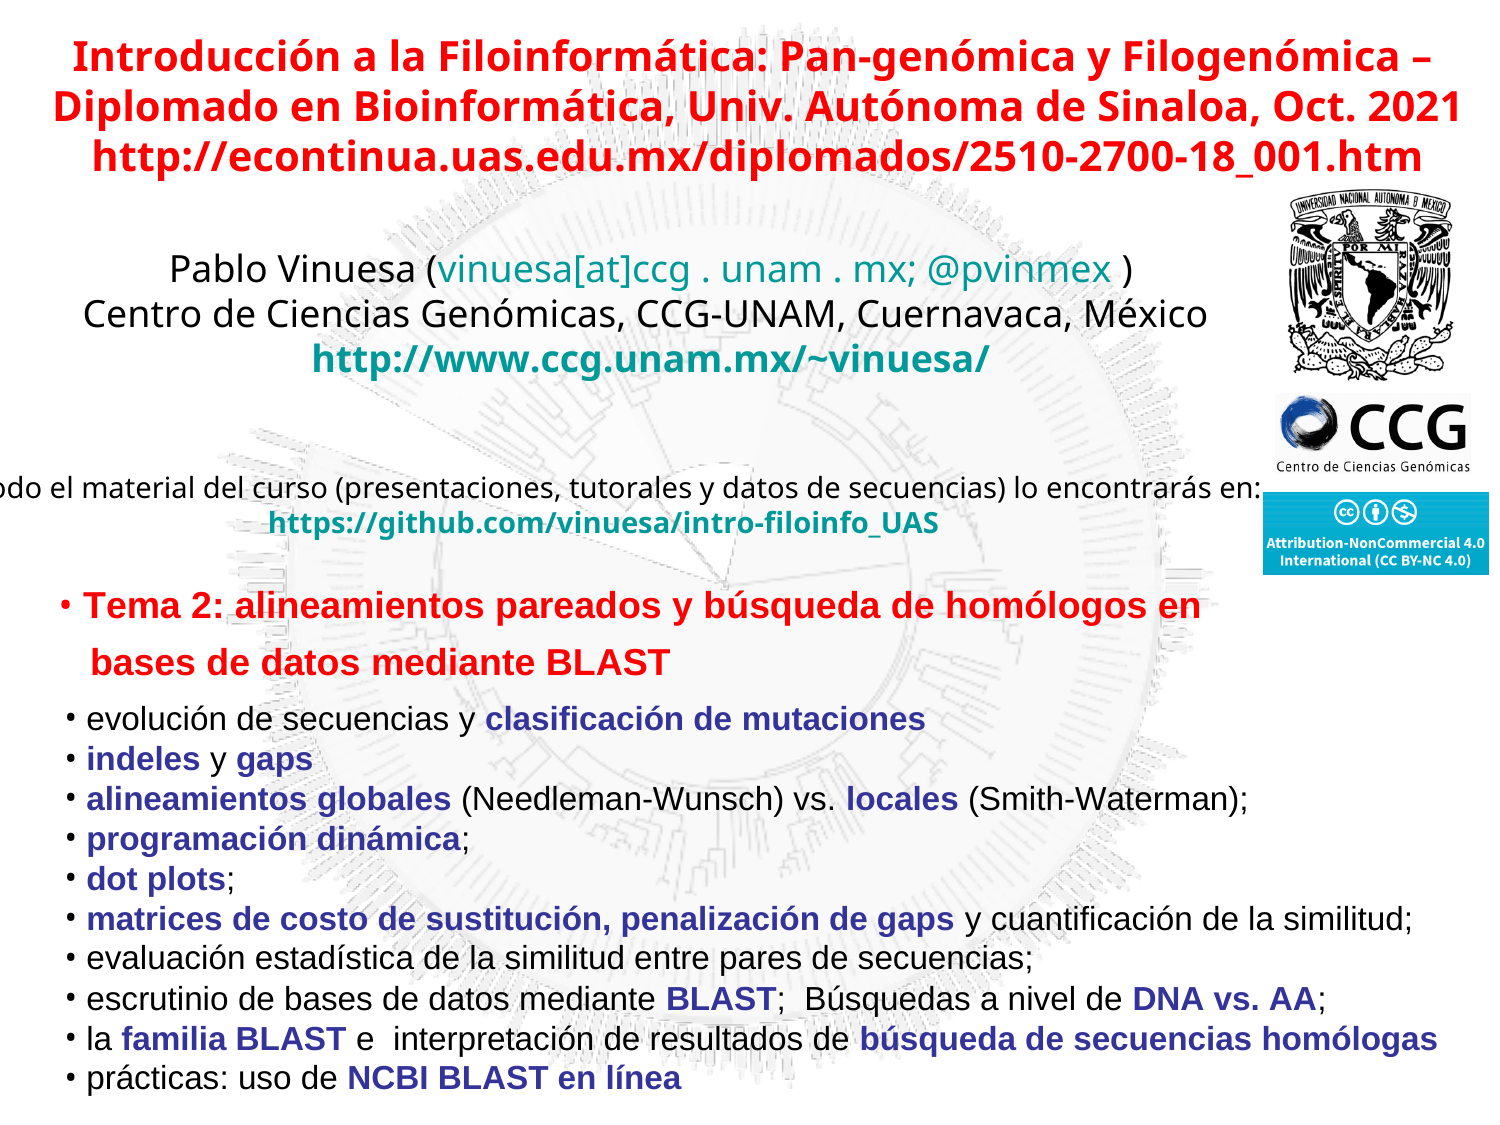

Introducción a la Filoinformática: Pan-genómica y Filogenómica –
Diplomado en Bioinformática, Univ. Autónoma de Sinaloa, Oct. 2021
http://econtinua.uas.edu.mx/diplomados/2510-2700-18_001.htm
Pablo Vinuesa (vinuesa[at]ccg . unam . mx; @pvinmex )
Centro de Ciencias Genómicas, CCG-UNAM, Cuernavaca, México http://www.ccg.unam.mx/~vinuesa/
Todo el material del curso (presentaciones, tutorales y datos de secuencias) lo encontrarás en:
 https://github.com/vinuesa/intro-filoinfo_UAS
 Tema 2: alineamientos pareados y búsqueda de homólogos en
 bases de datos mediante BLAST
 evolución de secuencias y clasificación de mutaciones
 indeles y gaps
 alineamientos globales (Needleman-Wunsch) vs. locales (Smith-Waterman);
 programación dinámica;
 dot plots;
 matrices de costo de sustitución, penalización de gaps y cuantificación de la similitud;
 evaluación estadística de la similitud entre pares de secuencias;
 escrutinio de bases de datos mediante BLAST; Búsquedas a nivel de DNA vs. AA;
 la familia BLAST e interpretación de resultados de búsqueda de secuencias homólogas
 prácticas: uso de NCBI BLAST en línea